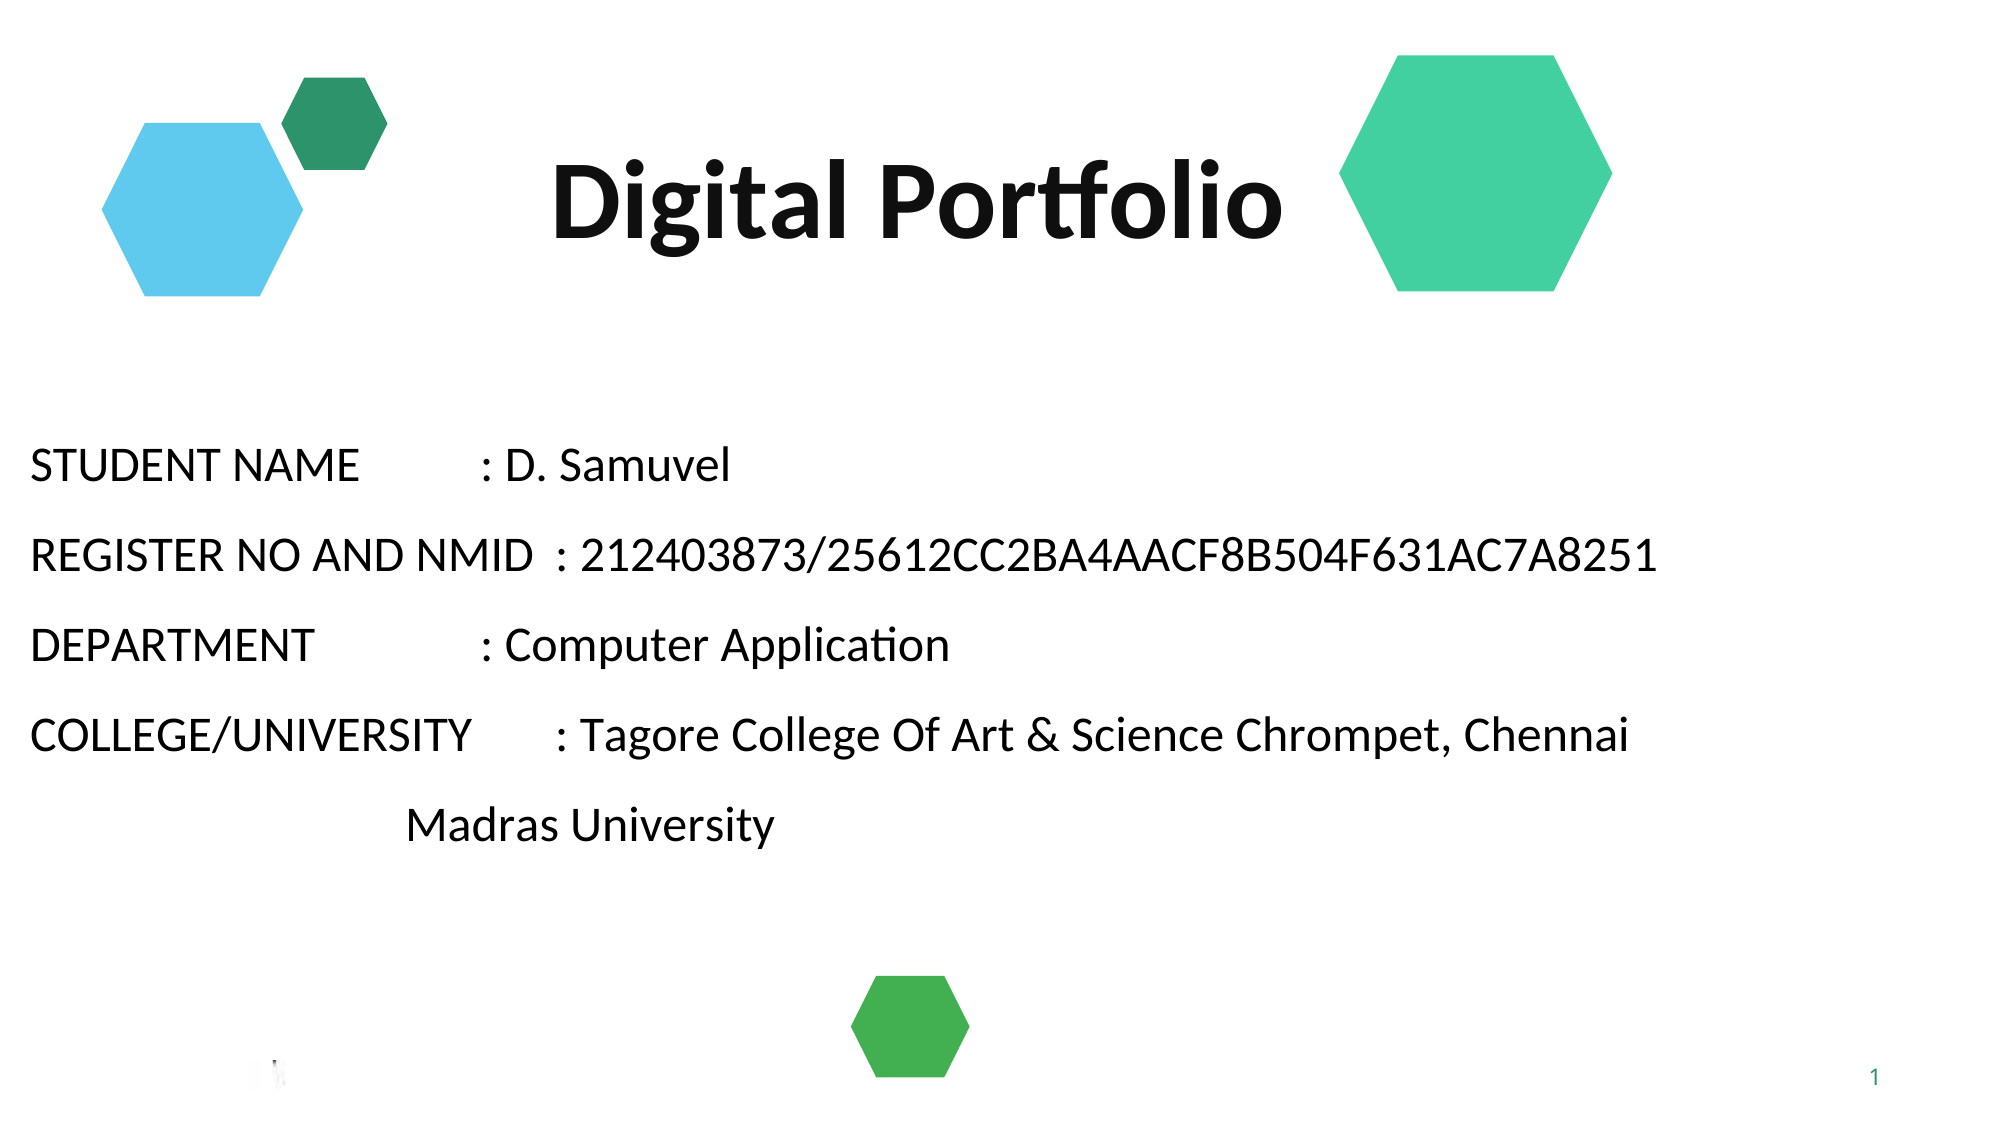

# Digital Portfolio
STUDENT NAME		: D. Samuvel
REGISTER NO AND NMID	: 212403873/25612CC2BA4AACF8B504F631AC7A8251
DEPARTMENT 			: Computer Application
COLLEGE/UNIVERSITY		: Tagore College Of Art & Science Chrompet, Chennai 							Madras University